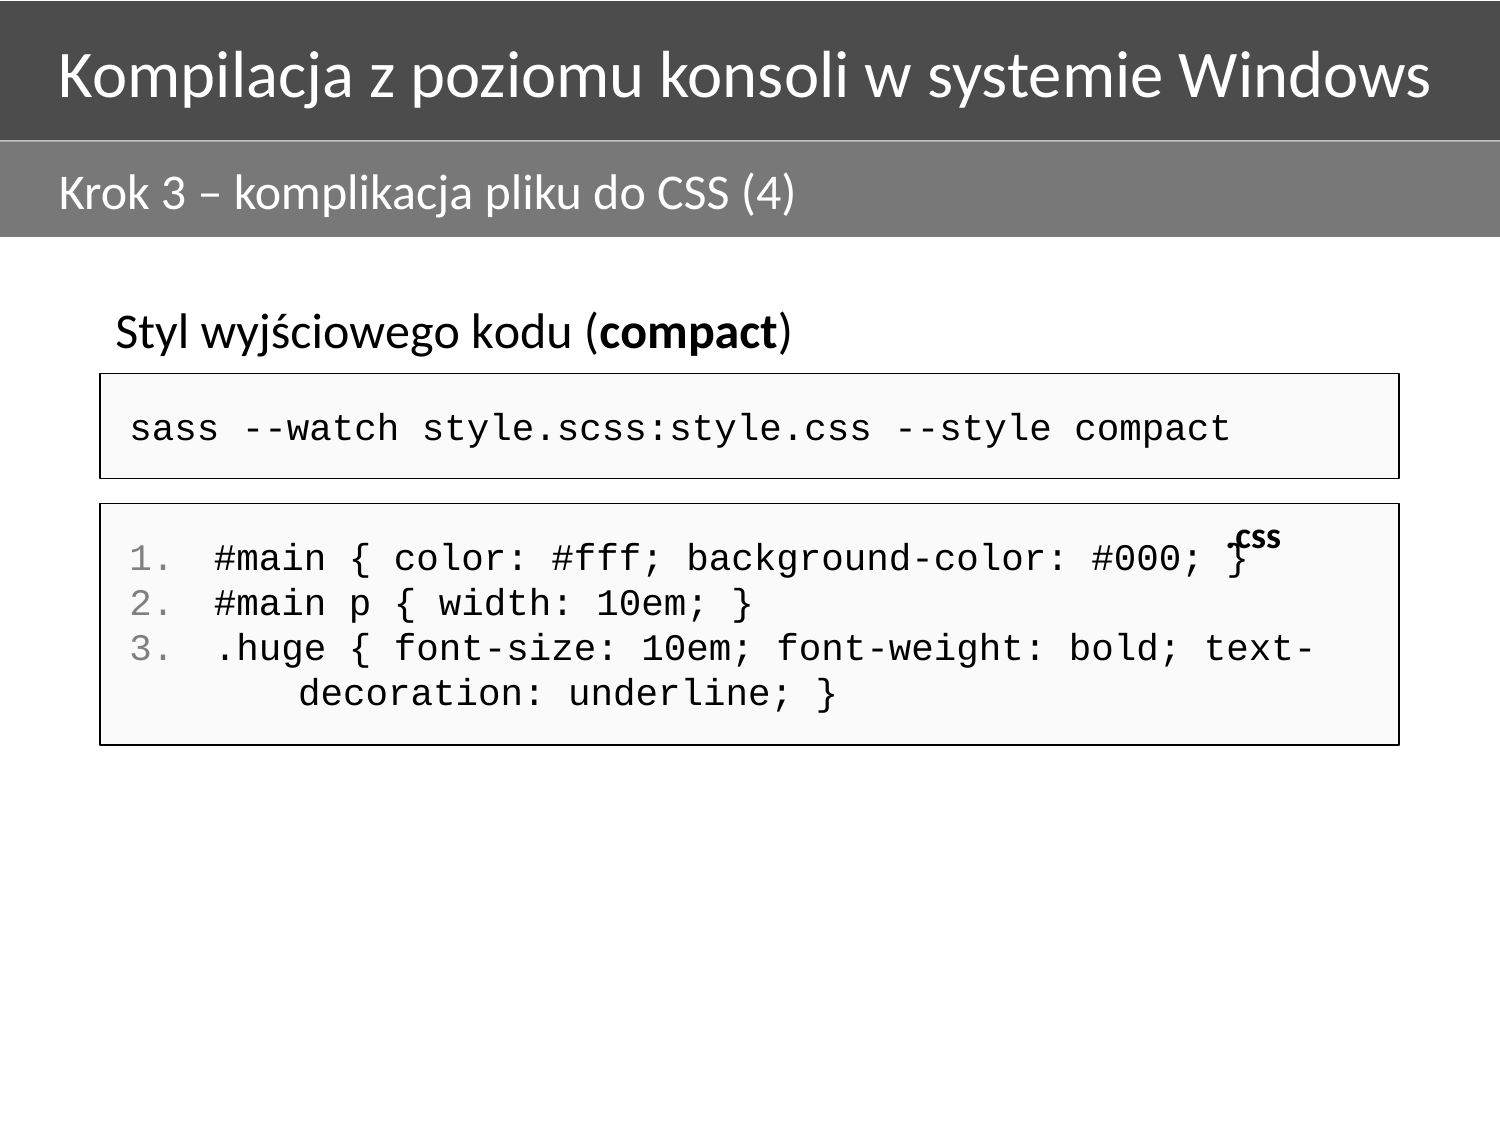

Kompilacja z poziomu konsoli w systemie Windows
Krok 3 – komplikacja pliku do CSS (4)
# Styl wyjściowego kodu (compact)
sass --watch style.scss:style.css --style compact
#main { color: #fff; background-color: #000; }
#main p { width: 10em; }
.huge { font-size: 10em; font-weight: bold; text-decoration: underline; }
.css